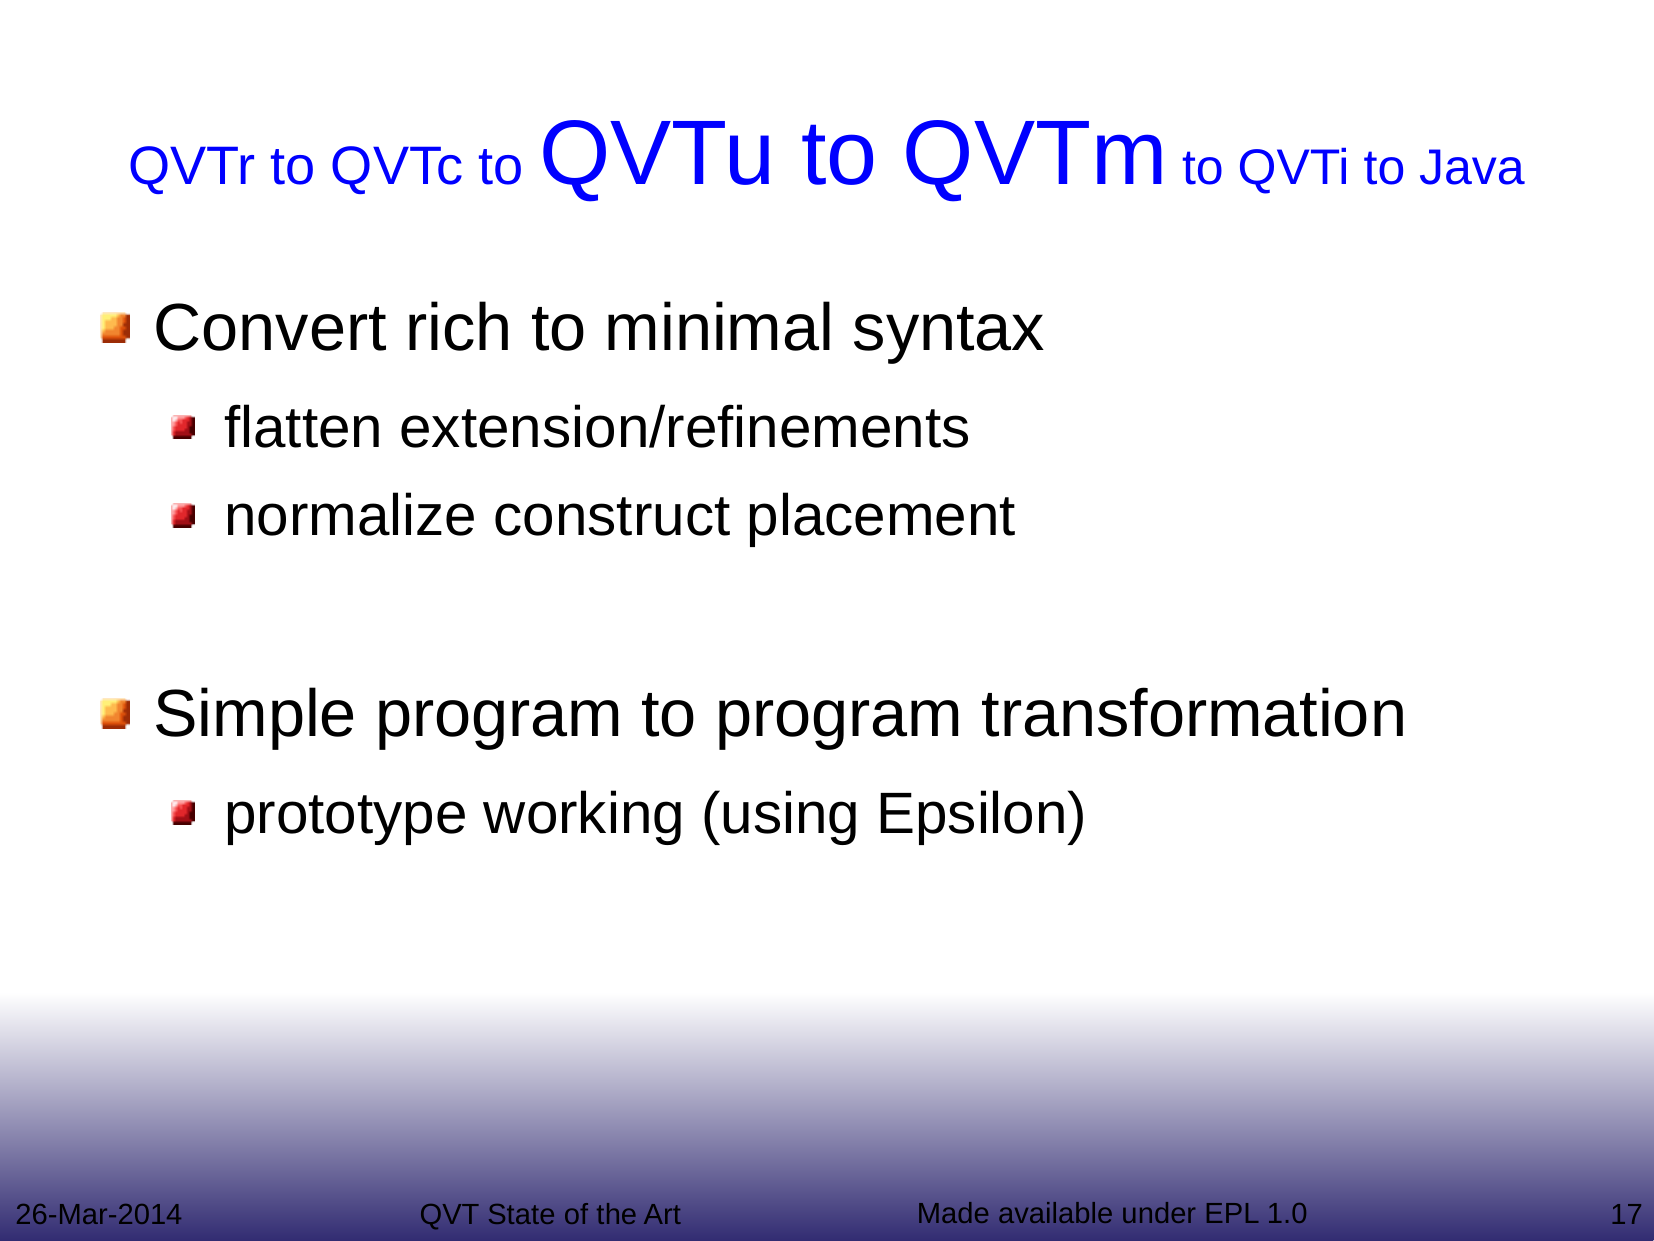

# QVTr to QVTc to QVTu to QVTm to QVTi to Java
Convert rich to minimal syntax
flatten extension/refinements
normalize construct placement
Simple program to program transformation
prototype working (using Epsilon)
26-Mar-2014
QVT State of the Art
17